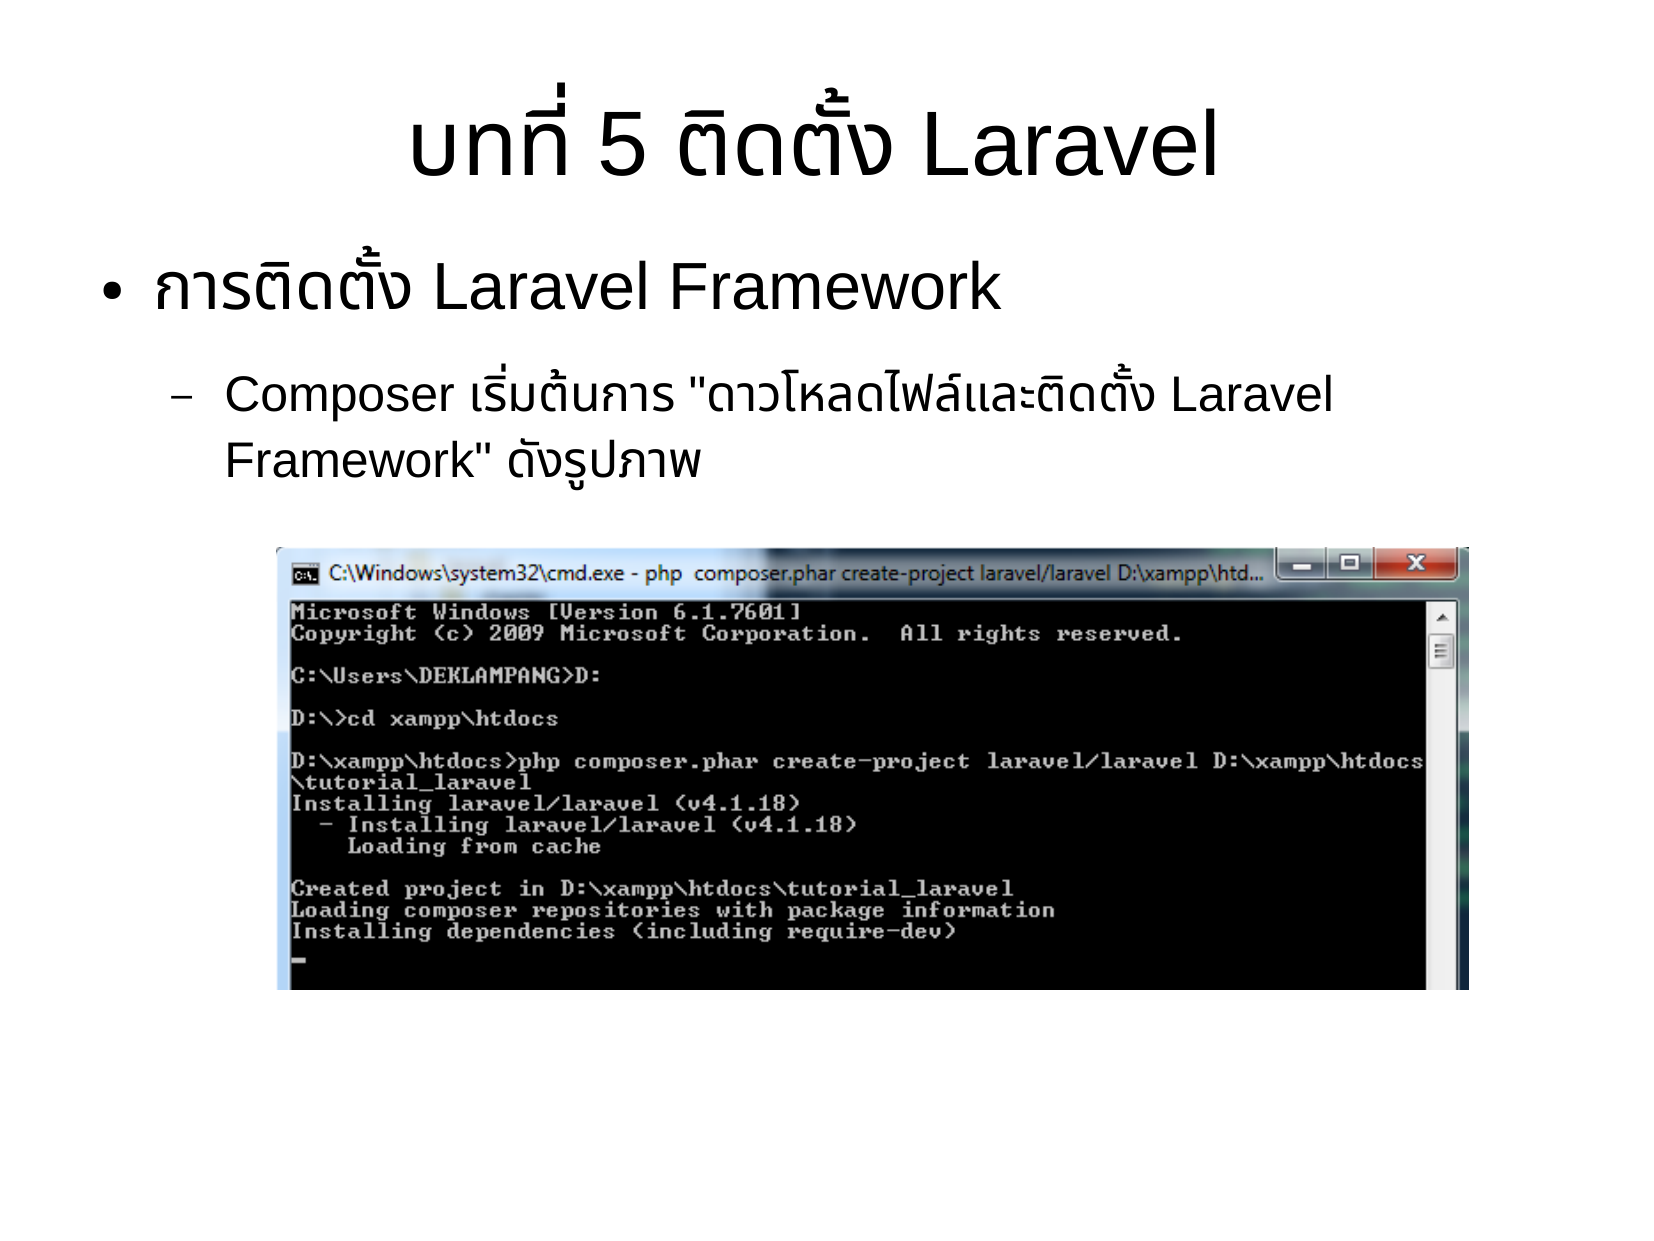

# บทที่ 5 ติดตั้ง Laravel
การติดตั้ง Laravel Framework
Composer เริ่มต้นการ "ดาวโหลดไฟล์และติดตั้ง Laravel Framework" ดังรูปภาพ